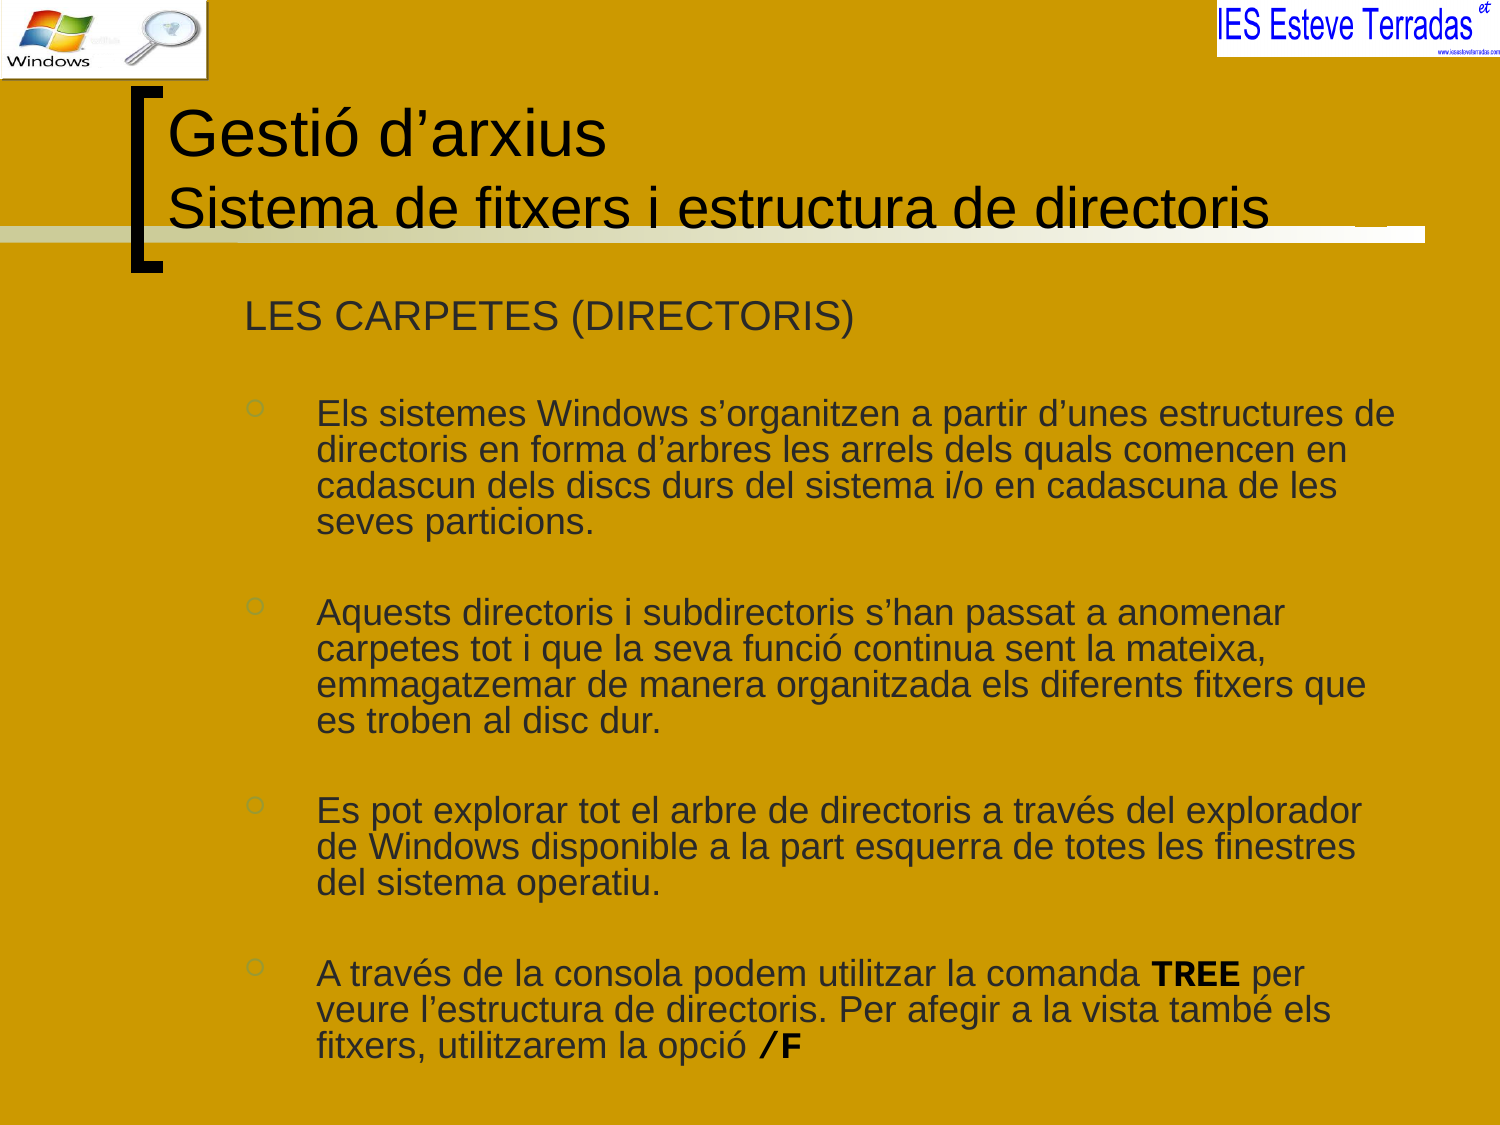

# Gestió d’arxius Sistema de fitxers i estructura de directoris
LES CARPETES (DIRECTORIS)
Els sistemes Windows s’organitzen a partir d’unes estructures de directoris en forma d’arbres les arrels dels quals comencen en cadascun dels discs durs del sistema i/o en cadascuna de les seves particions.
Aquests directoris i subdirectoris s’han passat a anomenar carpetes tot i que la seva funció continua sent la mateixa, emmagatzemar de manera organitzada els diferents fitxers que es troben al disc dur.
Es pot explorar tot el arbre de directoris a través del explorador de Windows disponible a la part esquerra de totes les finestres del sistema operatiu.
A través de la consola podem utilitzar la comanda TREE per veure l’estructura de directoris. Per afegir a la vista també els fitxers, utilitzarem la opció /F